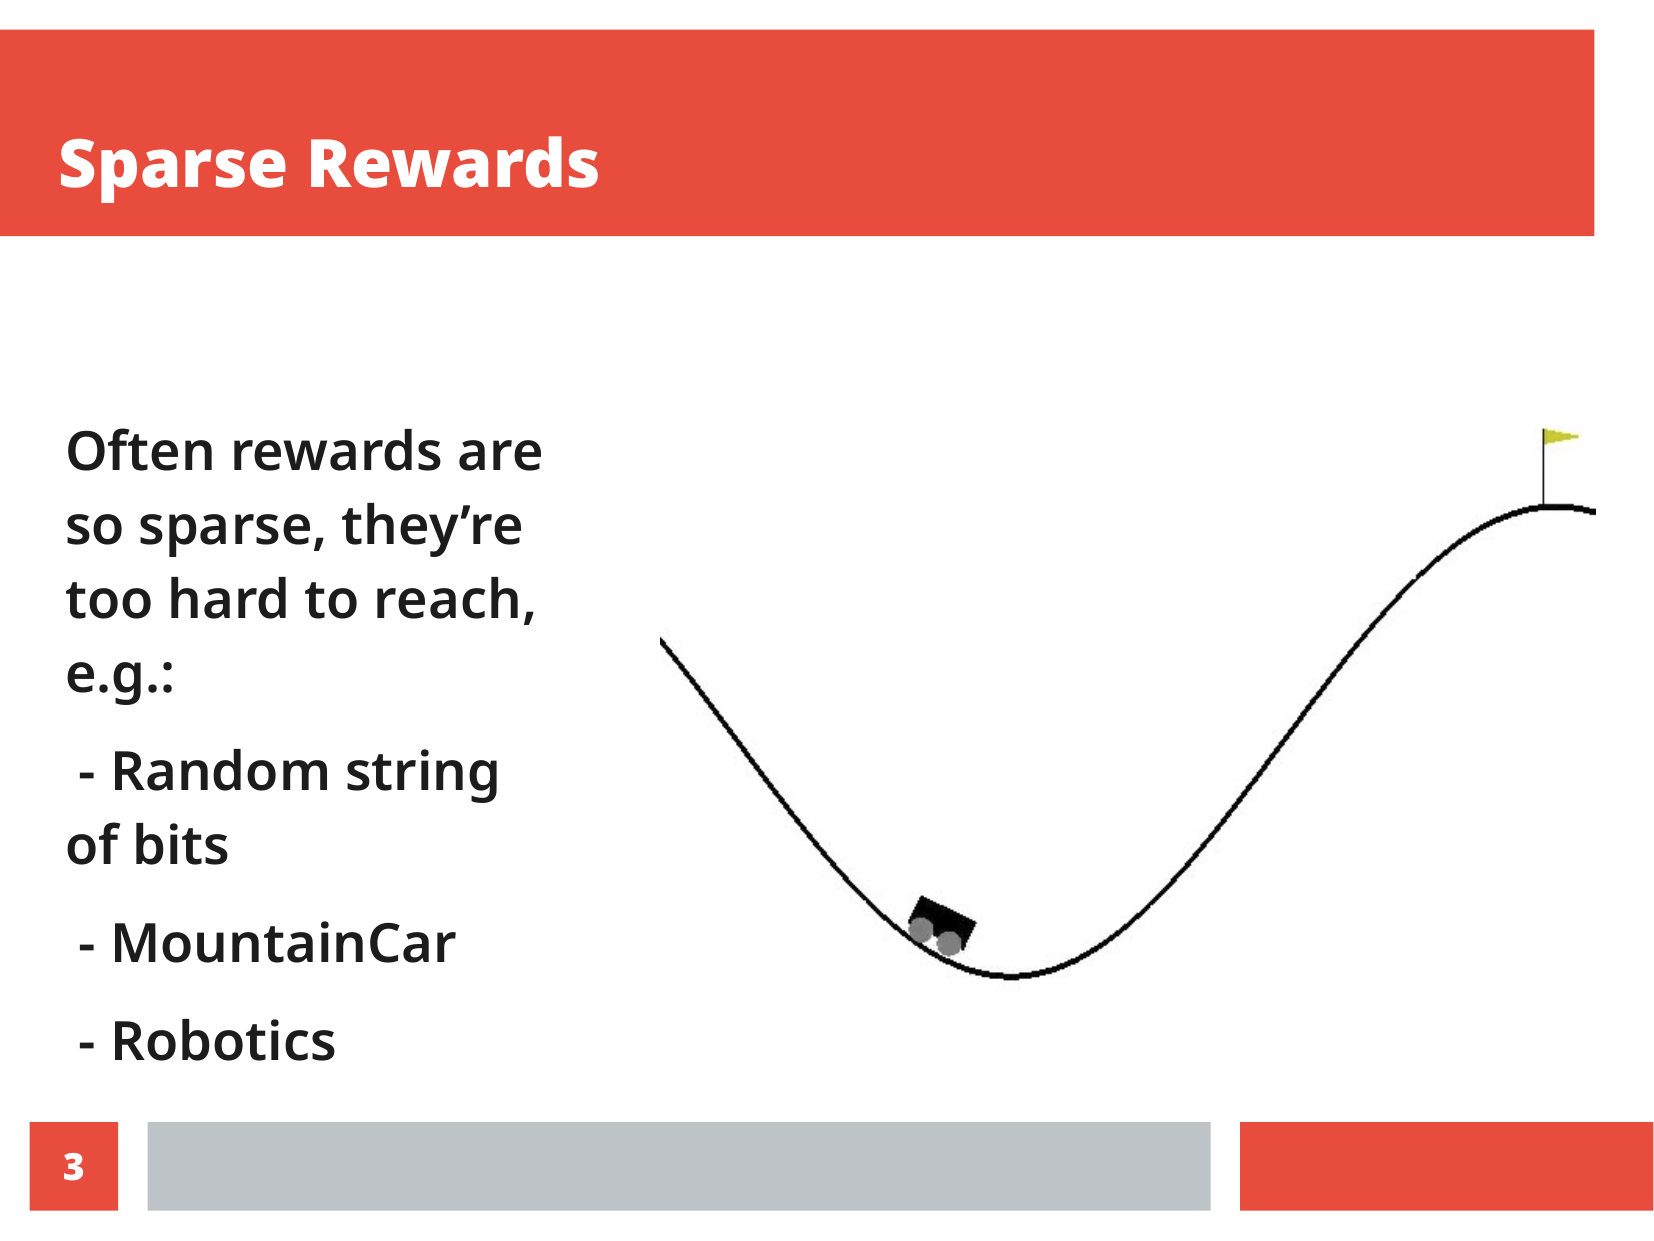

# Sparse Rewards
Often rewards are so sparse, they’re too hard to reach, e.g.:
 - Random string of bits
 - MountainCar
 - Robotics
3